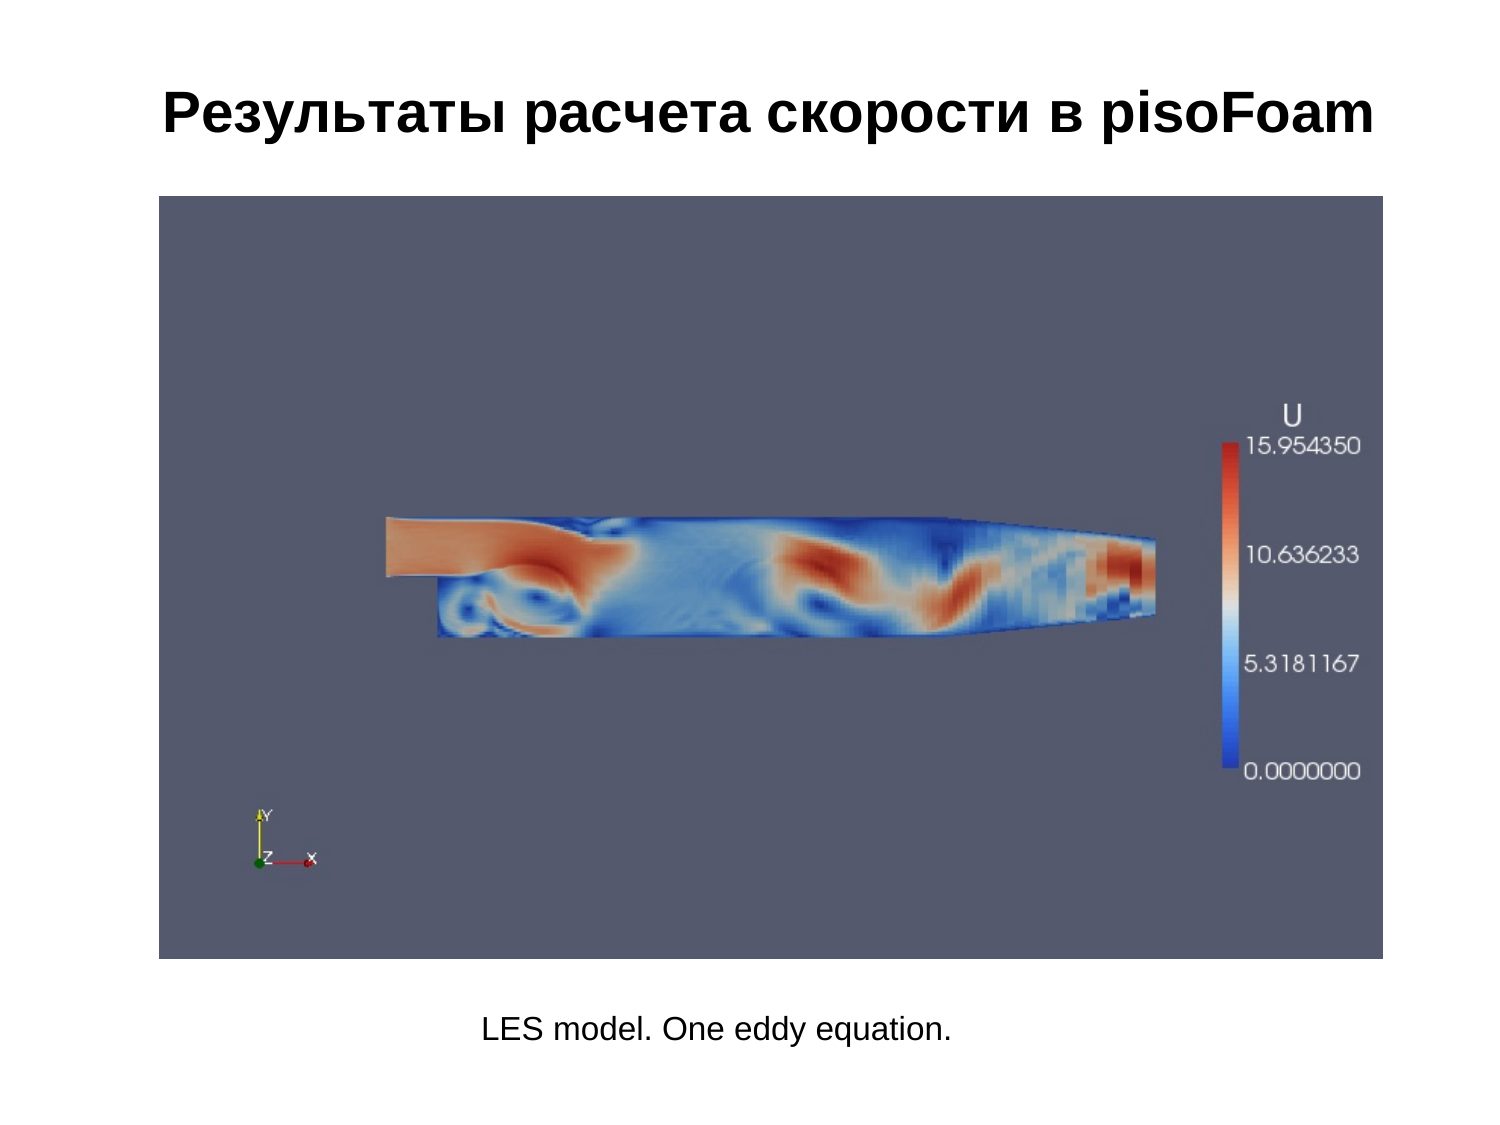

Результаты расчета скорости в pisoFoam
LES model. One eddy equation.